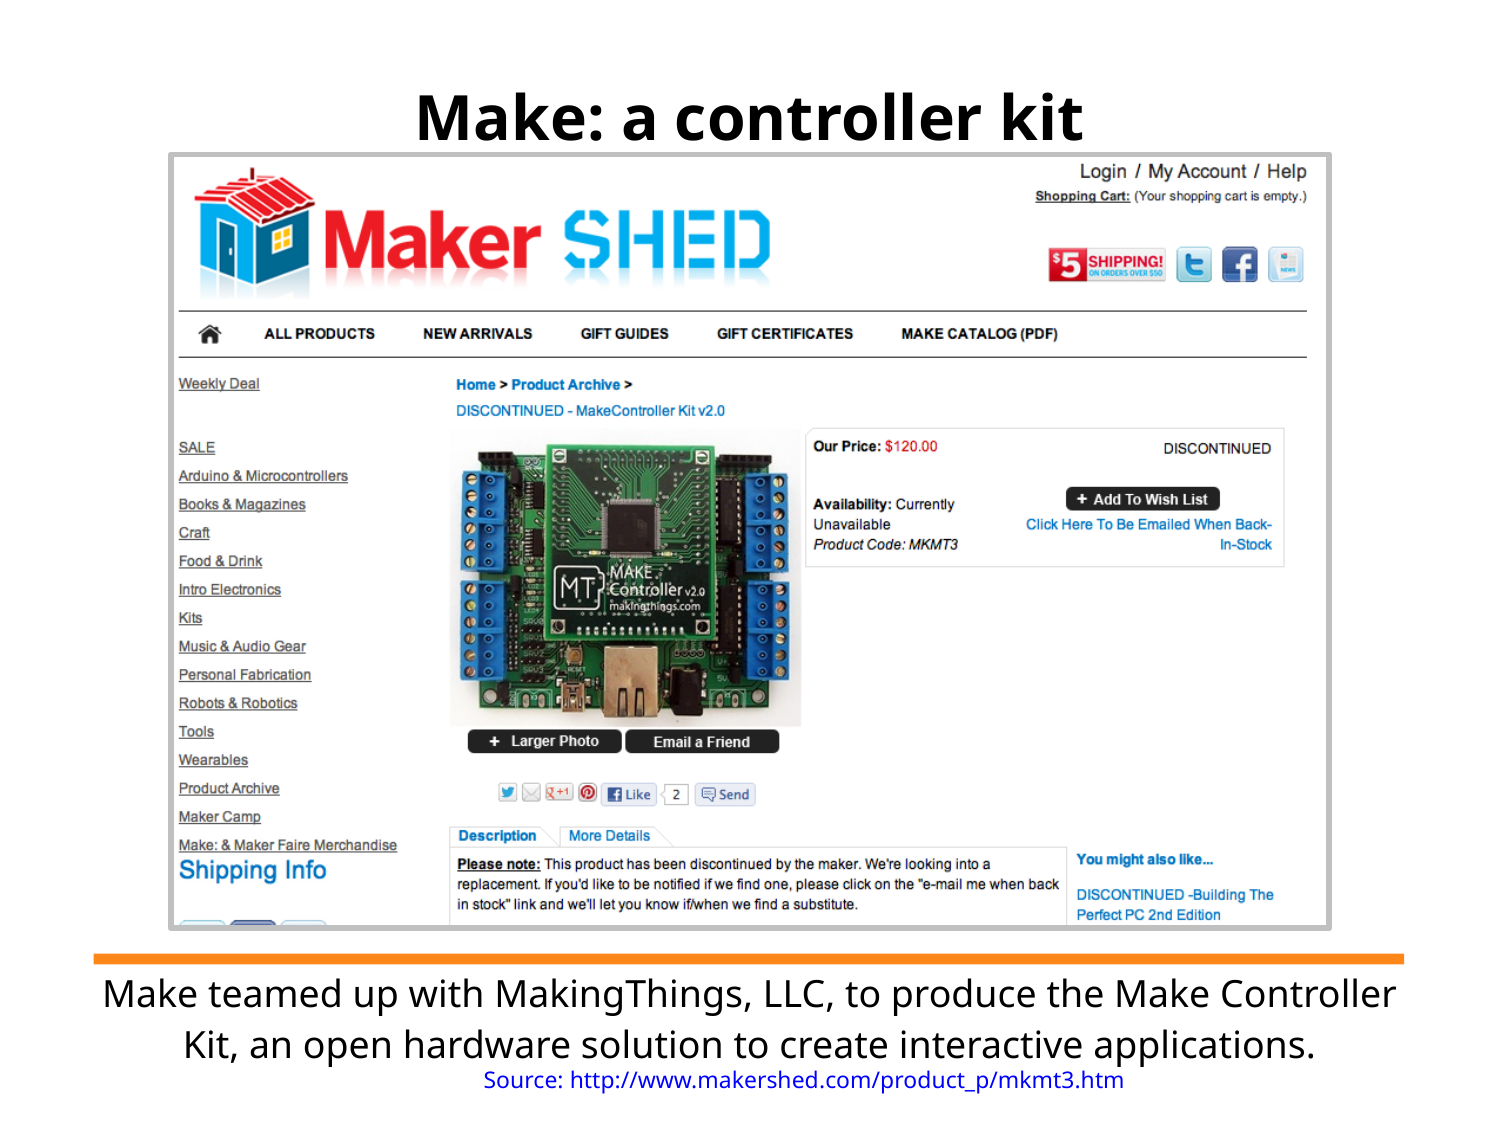

# Make: a controller kit
Make teamed up with MakingThings, LLC, to produce the Make Controller Kit, an open hardware solution to create interactive applications.
Source: http://www.makershed.com/product_p/mkmt3.htm